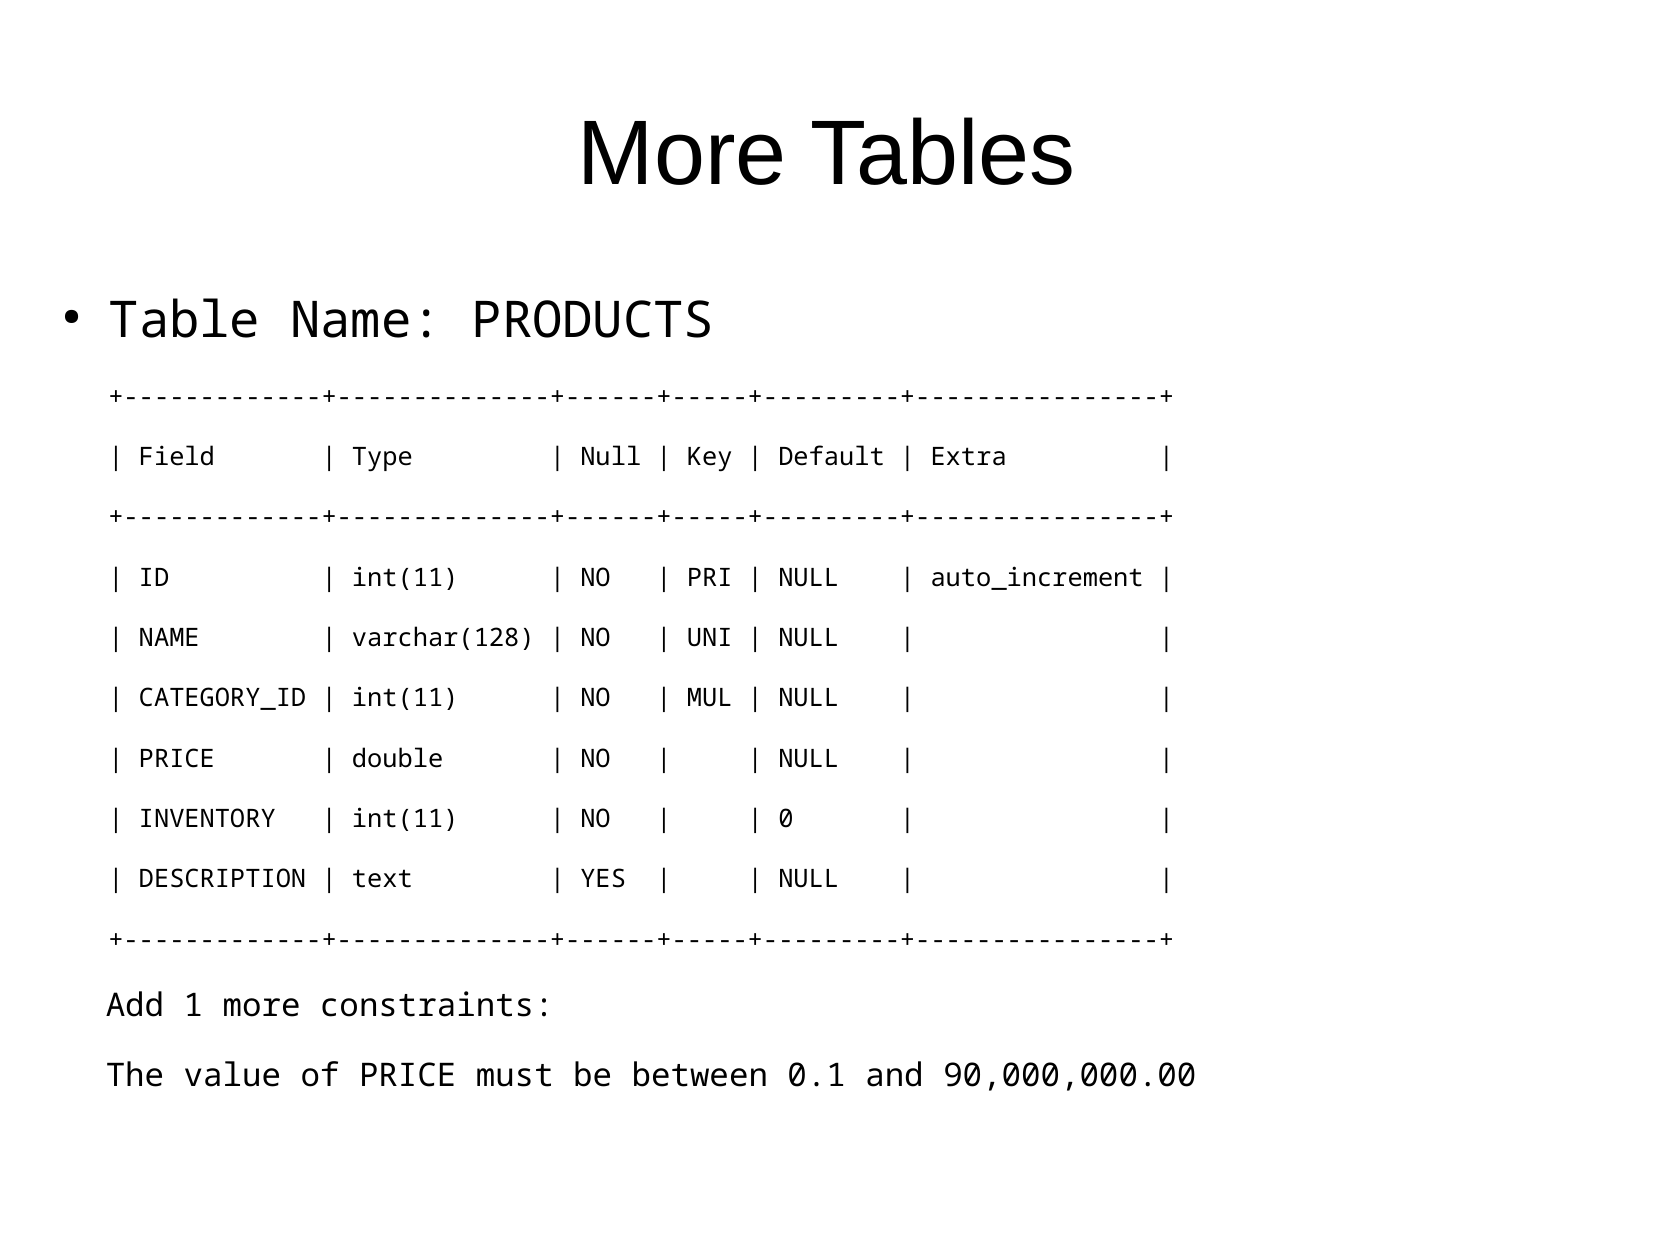

# More Tables
Table Name: PRODUCTS
 +-------------+--------------+------+-----+---------+----------------+
 | Field | Type | Null | Key | Default | Extra |
 +-------------+--------------+------+-----+---------+----------------+
 | ID | int(11) | NO | PRI | NULL | auto_increment |
 | NAME | varchar(128) | NO | UNI | NULL | |
 | CATEGORY_ID | int(11) | NO | MUL | NULL | |
 | PRICE | double | NO | | NULL | |
 | INVENTORY | int(11) | NO | | 0 | |
 | DESCRIPTION | text | YES | | NULL | |
 +-------------+--------------+------+-----+---------+----------------+
 Add 1 more constraints:
 The value of PRICE must be between 0.1 and 90,000,000.00